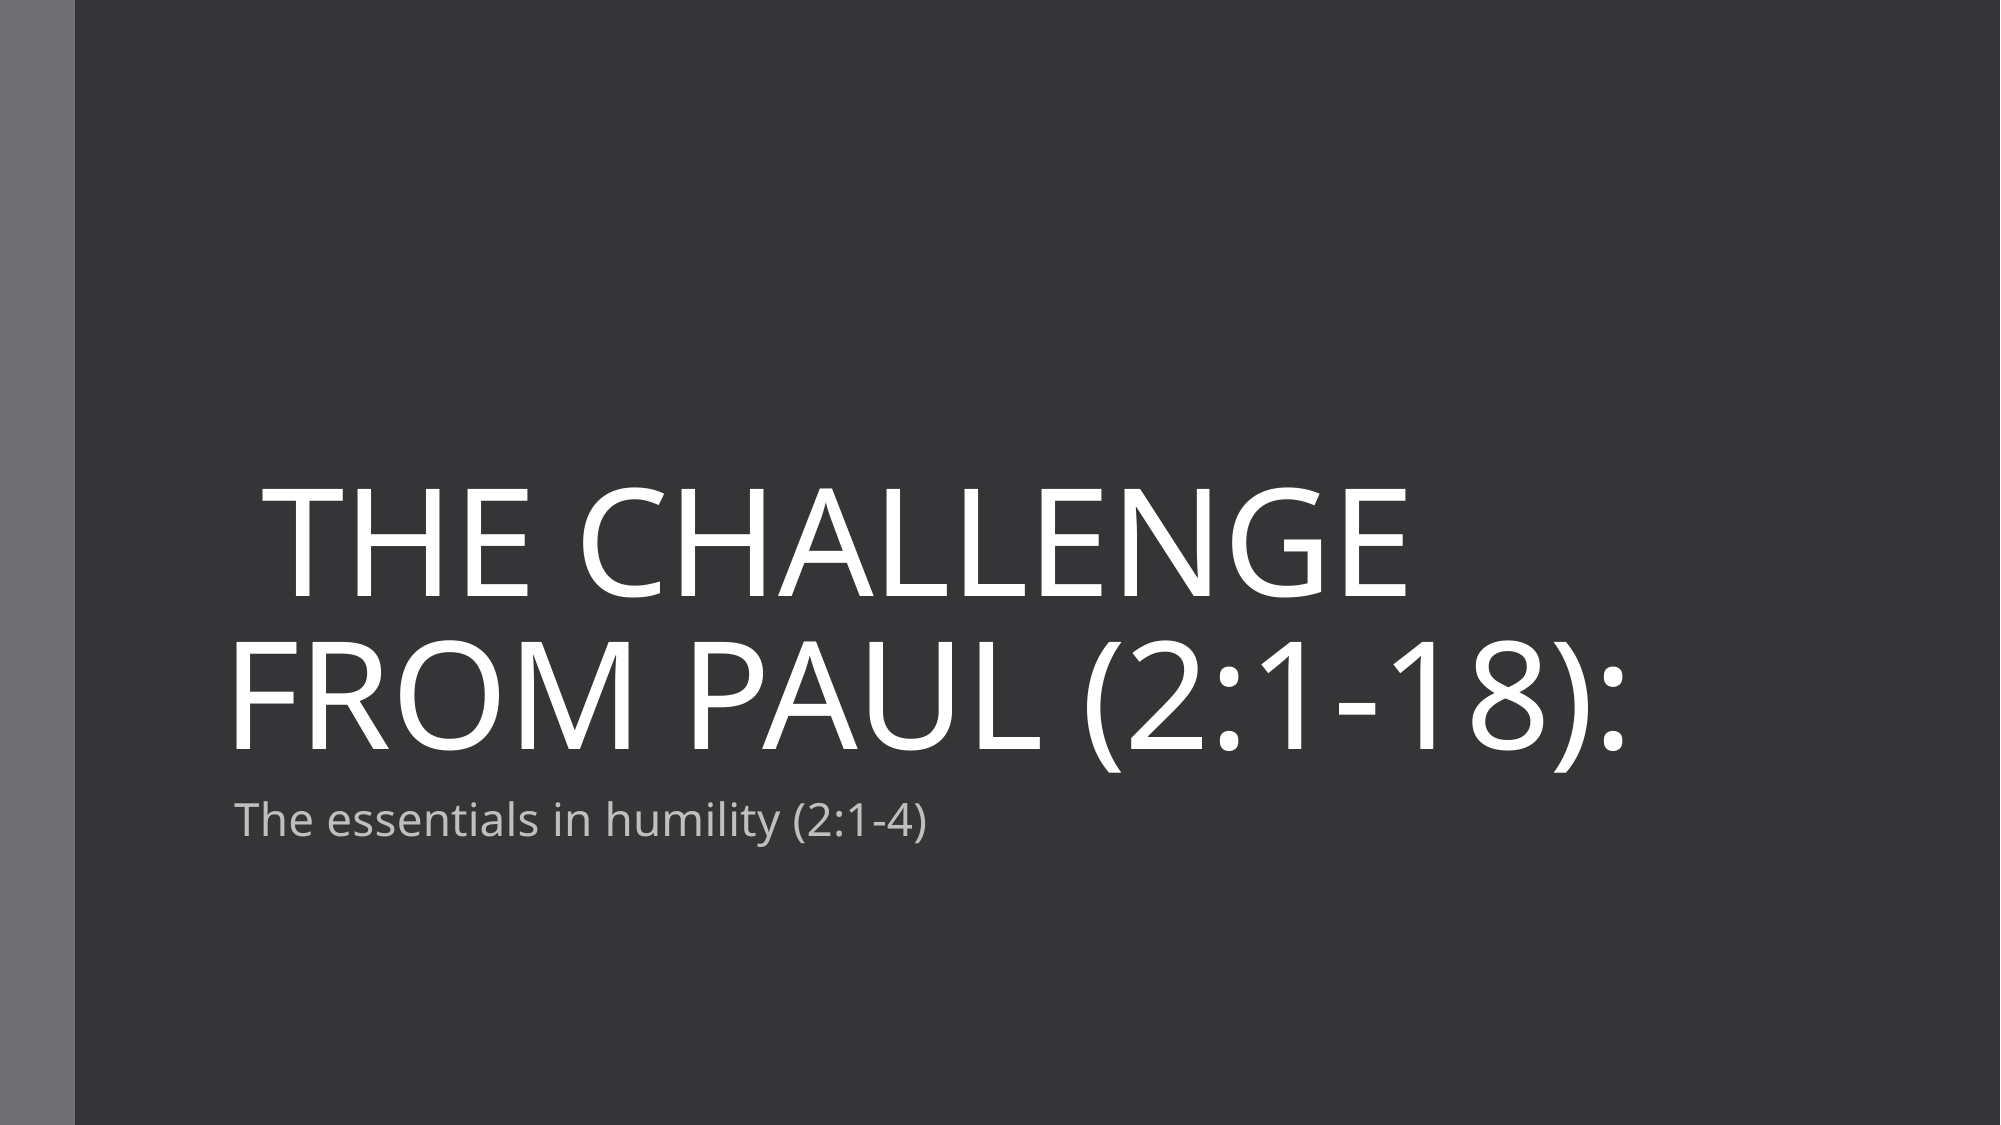

# THE CHALLENGE FROM PAUL (2:1-18):
 The essentials in humility (2:1-4)